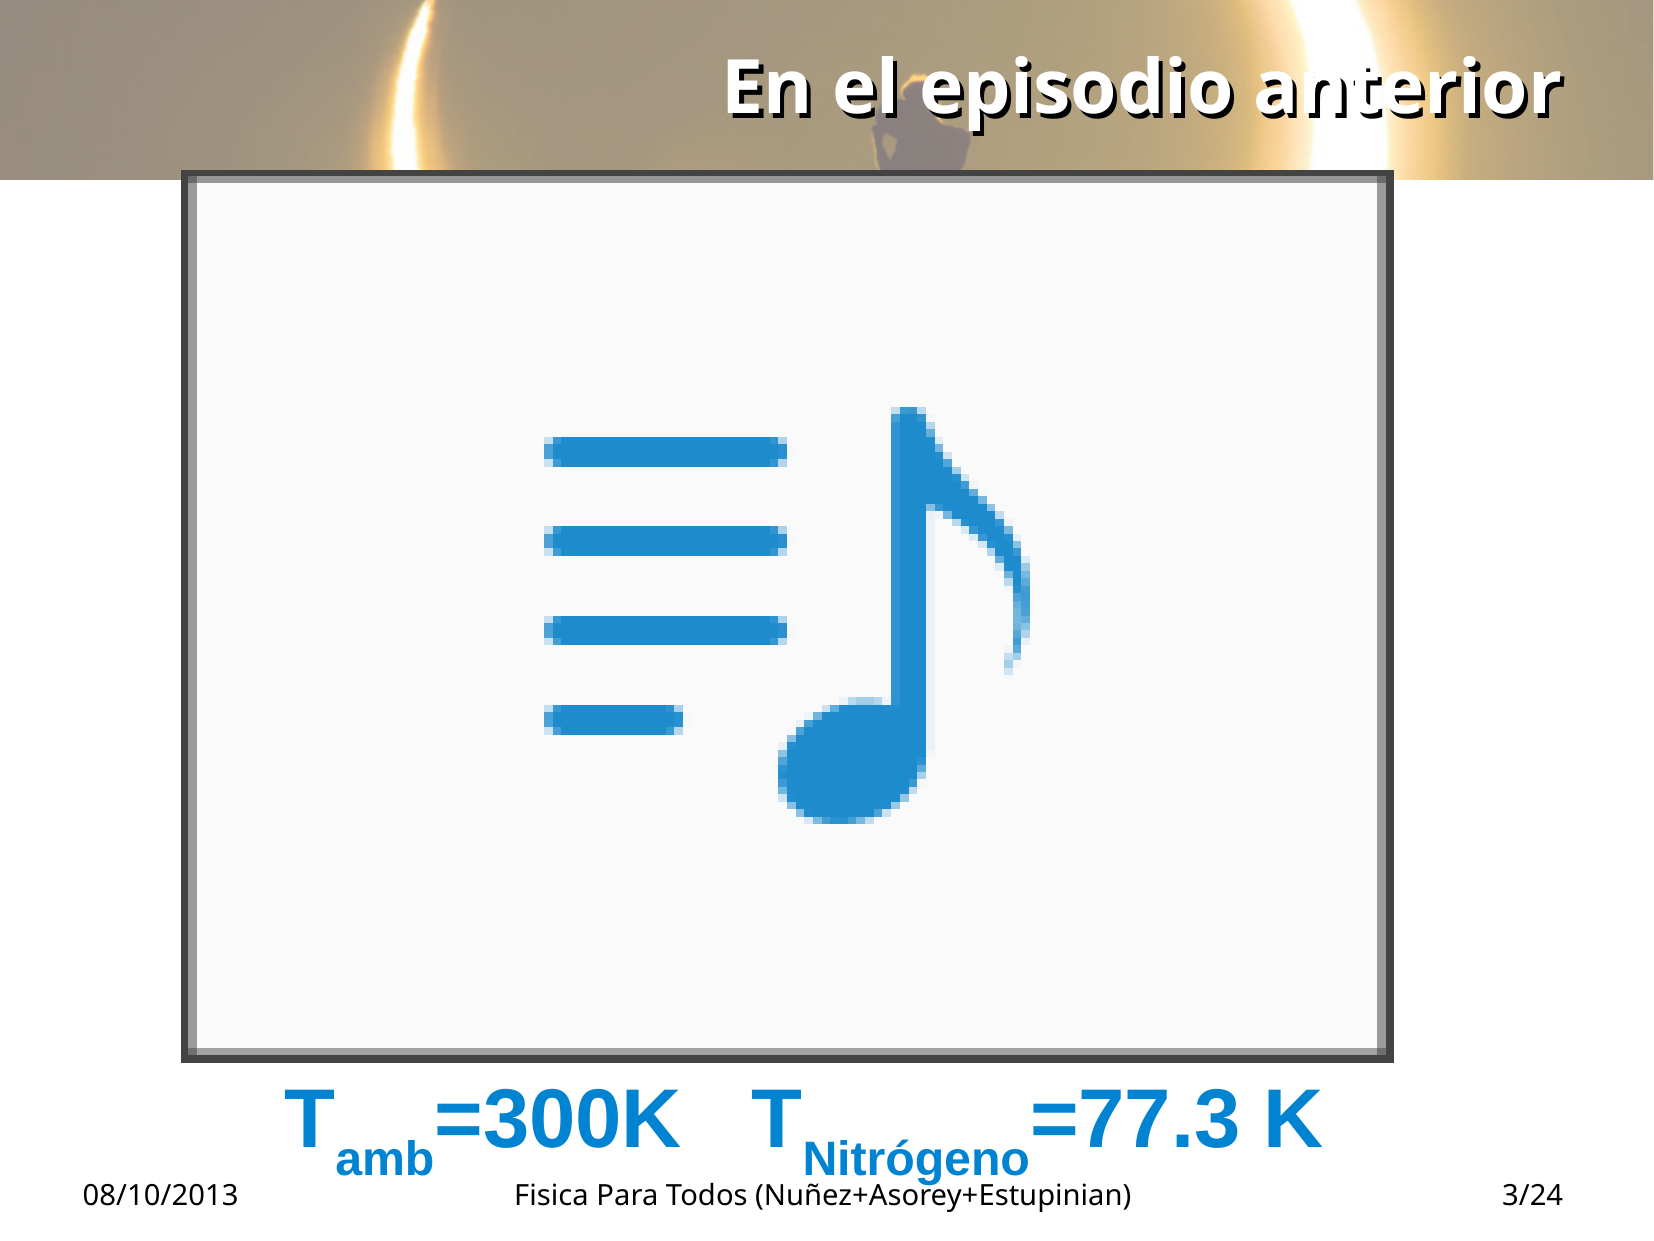

# En el episodio anterior
Tamb=300K TNitrógeno=77.3 K
08/10/2013
Fisica Para Todos (Nuñez+Asorey+Estupinian)
3